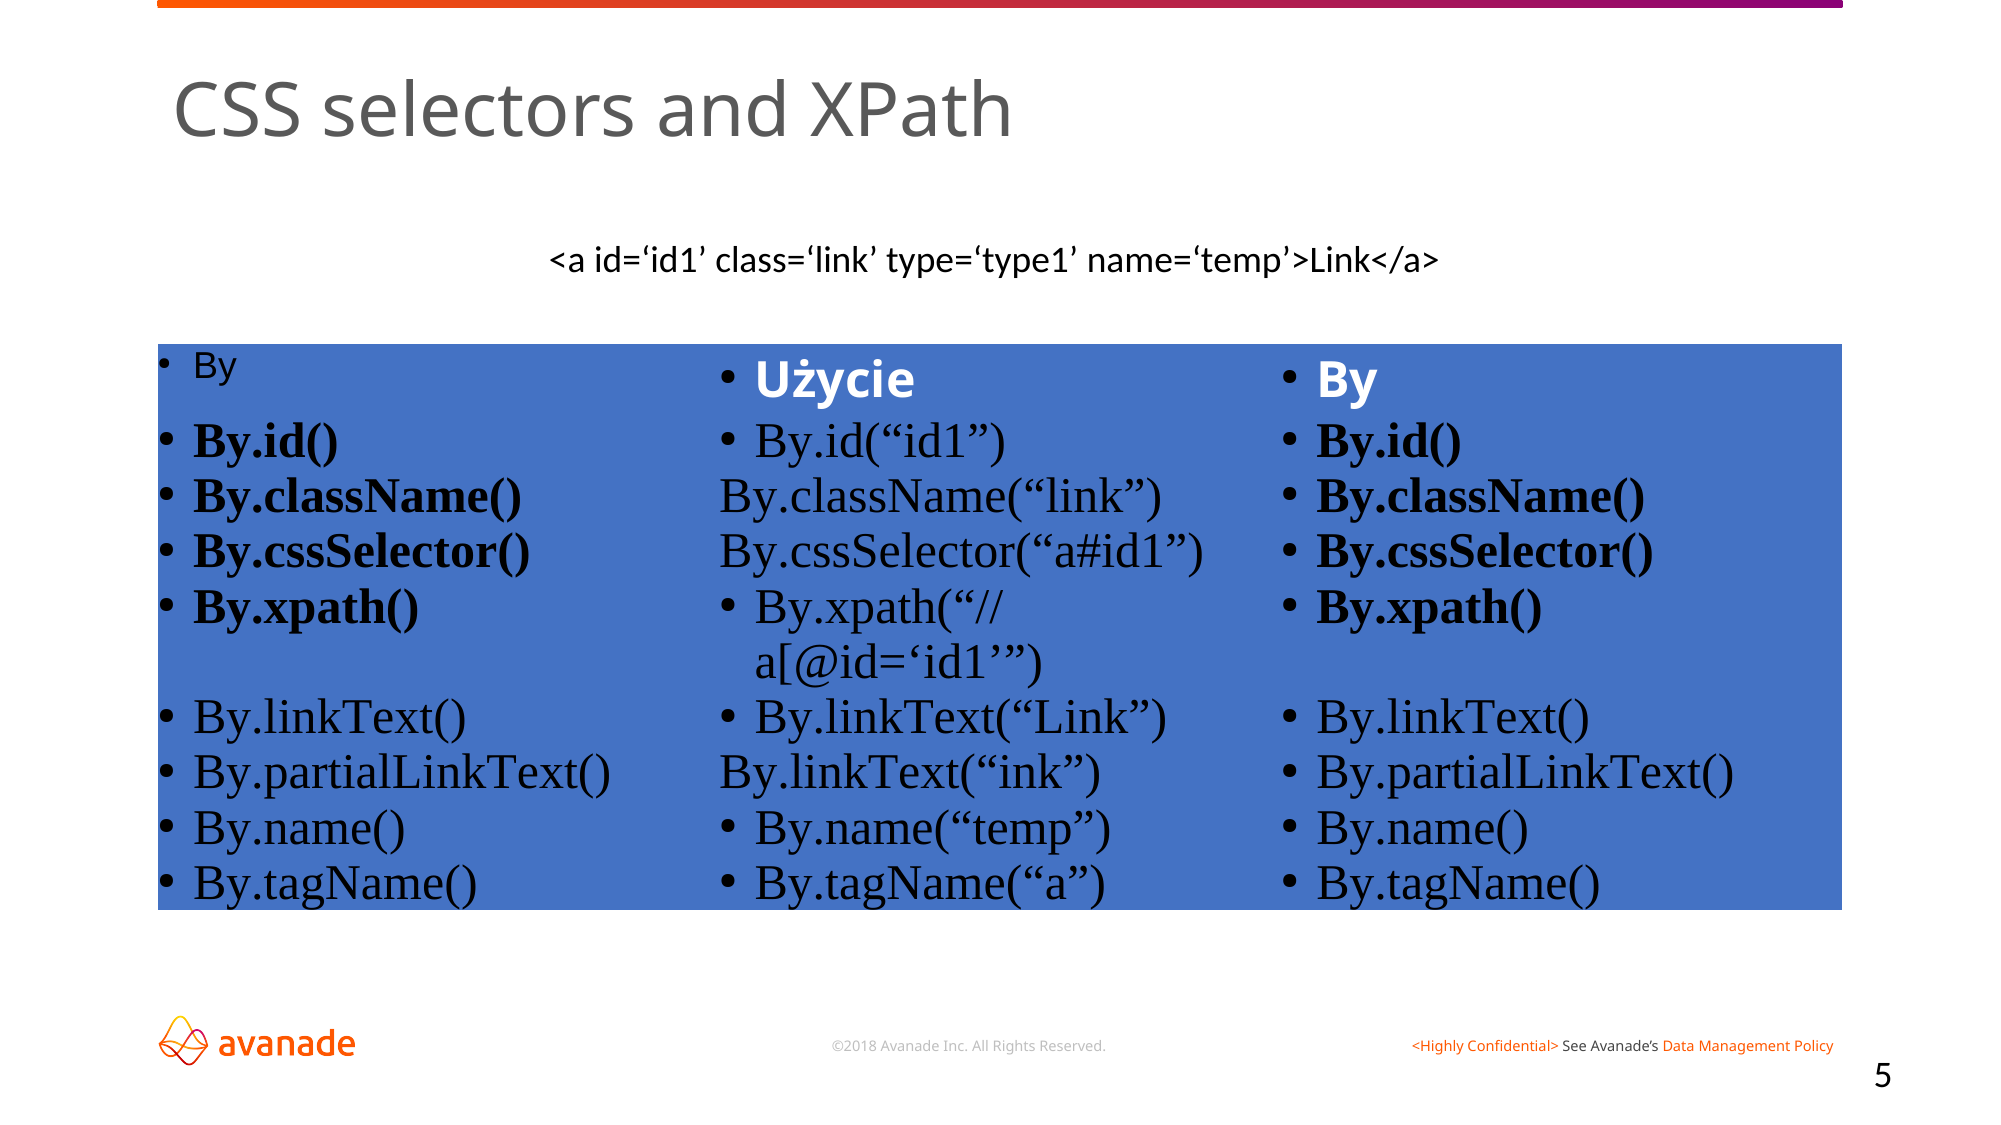

# CSS selectors and XPath
<a id=‘id1’ class=‘link’ type=‘type1’ name=‘temp’>Link</a>
| By | Użycie | By |
| --- | --- | --- |
| By.id() | By.id(“id1”) | By.id() |
| By.className() | By.className(“link”) | By.className() |
| By.cssSelector() | By.cssSelector(“a#id1”) | By.cssSelector() |
| By.xpath() | By.xpath(“//a[@id=‘id1’”) | By.xpath() |
| By.linkText() | By.linkText(“Link”) | By.linkText() |
| By.partialLinkText() | By.linkText(“ink”) | By.partialLinkText() |
| By.name() | By.name(“temp”) | By.name() |
| By.tagName() | By.tagName(“a”) | By.tagName() |